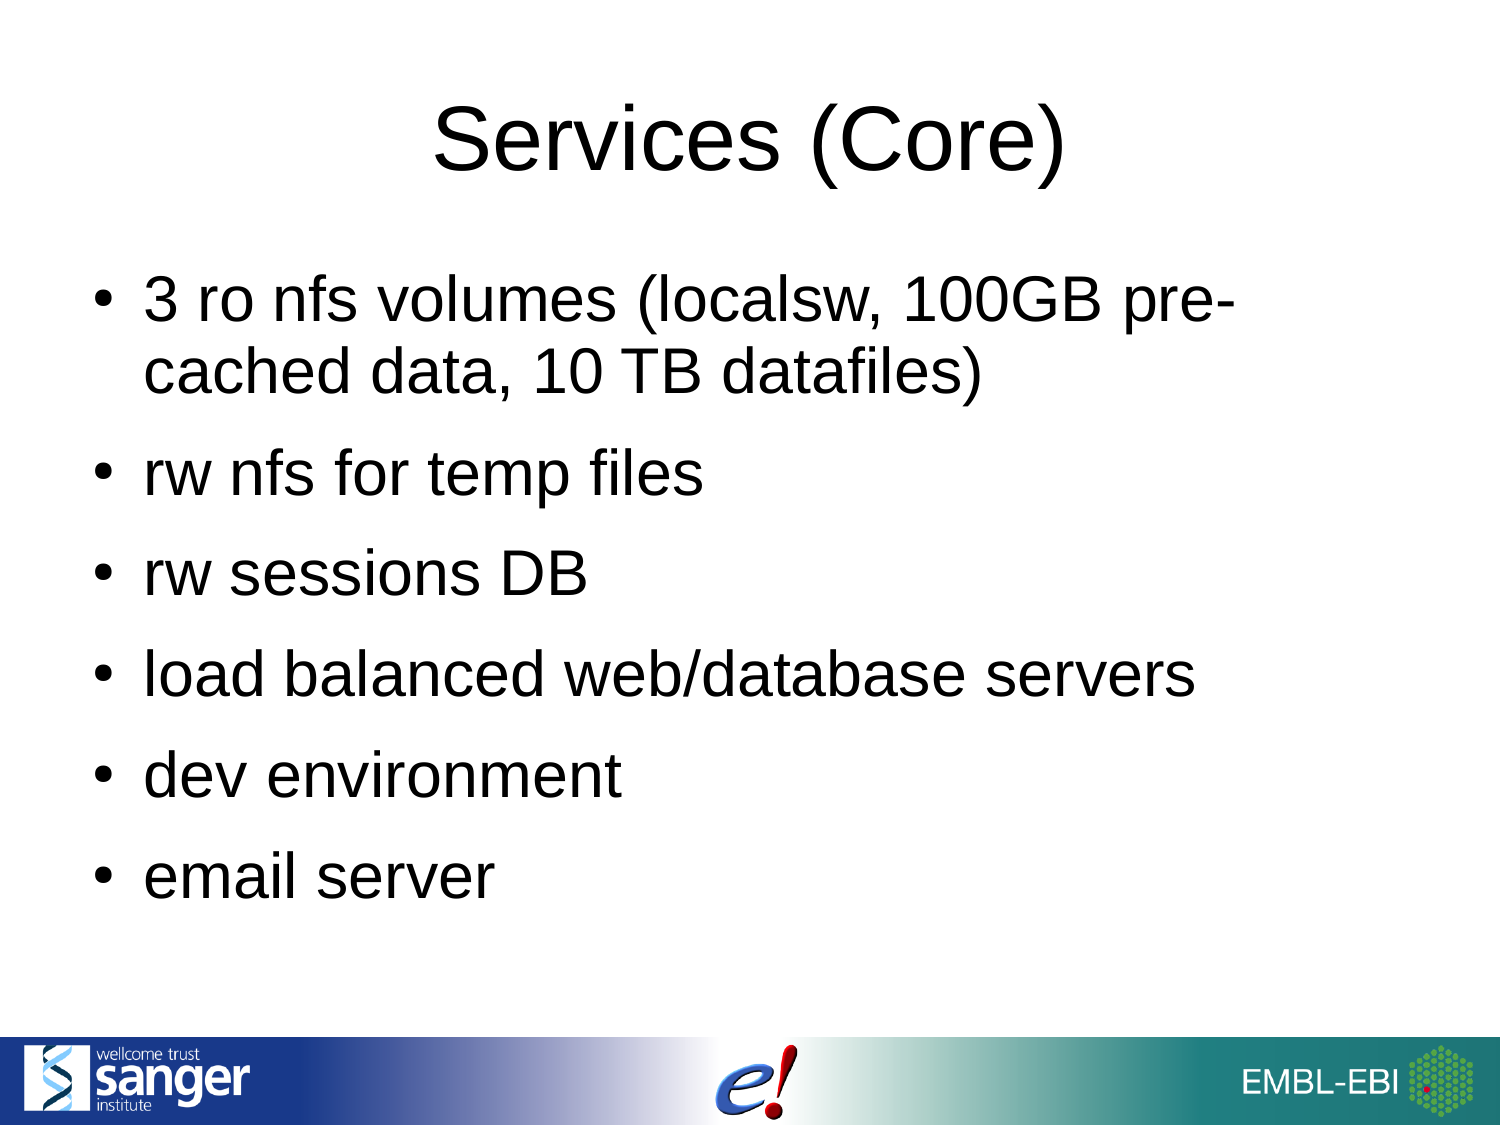

# Services (Core)
3 ro nfs volumes (localsw, 100GB pre-cached data, 10 TB datafiles)
rw nfs for temp files
rw sessions DB
load balanced web/database servers
dev environment
email server